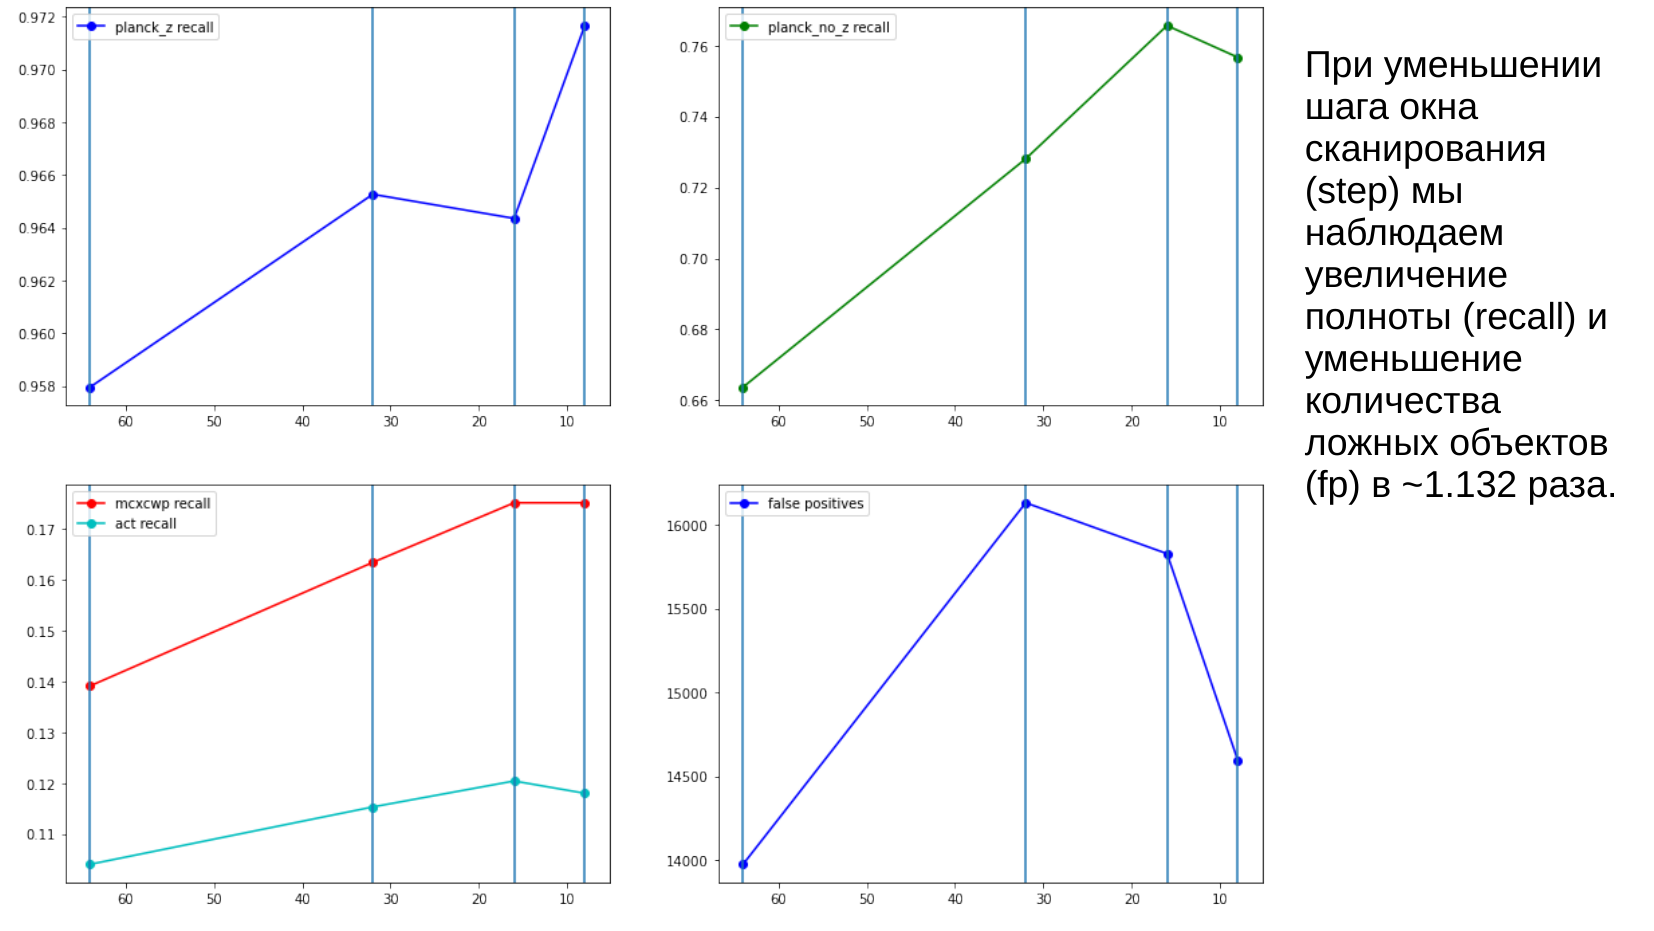

При уменьшении шага окна сканирования (step) мы наблюдаем увеличение полноты (recall) и уменьшение количества ложных объектов (fp) в ~1.132 раза.